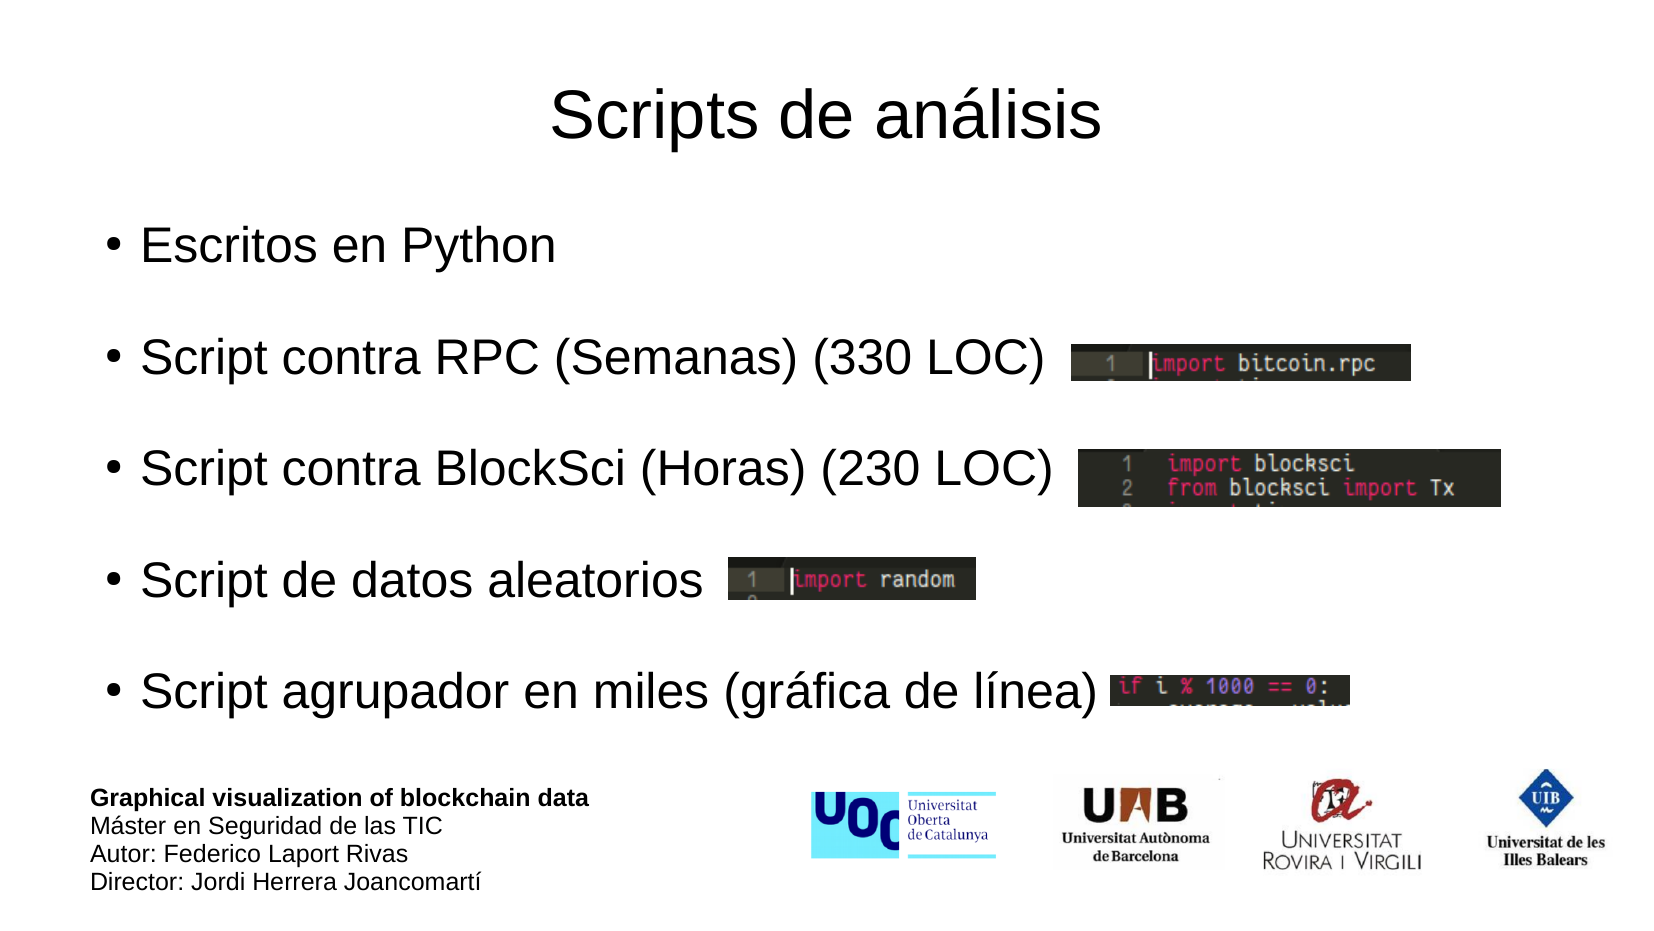

# Scripts de análisis
Escritos en Python
Script contra RPC (Semanas) (330 LOC)
Script contra BlockSci (Horas) (230 LOC)
Script de datos aleatorios
Script agrupador en miles (gráfica de línea)
Graphical visualization of blockchain data
Máster en Seguridad de las TIC
Autor: Federico Laport Rivas
Director: Jordi Herrera Joancomartí